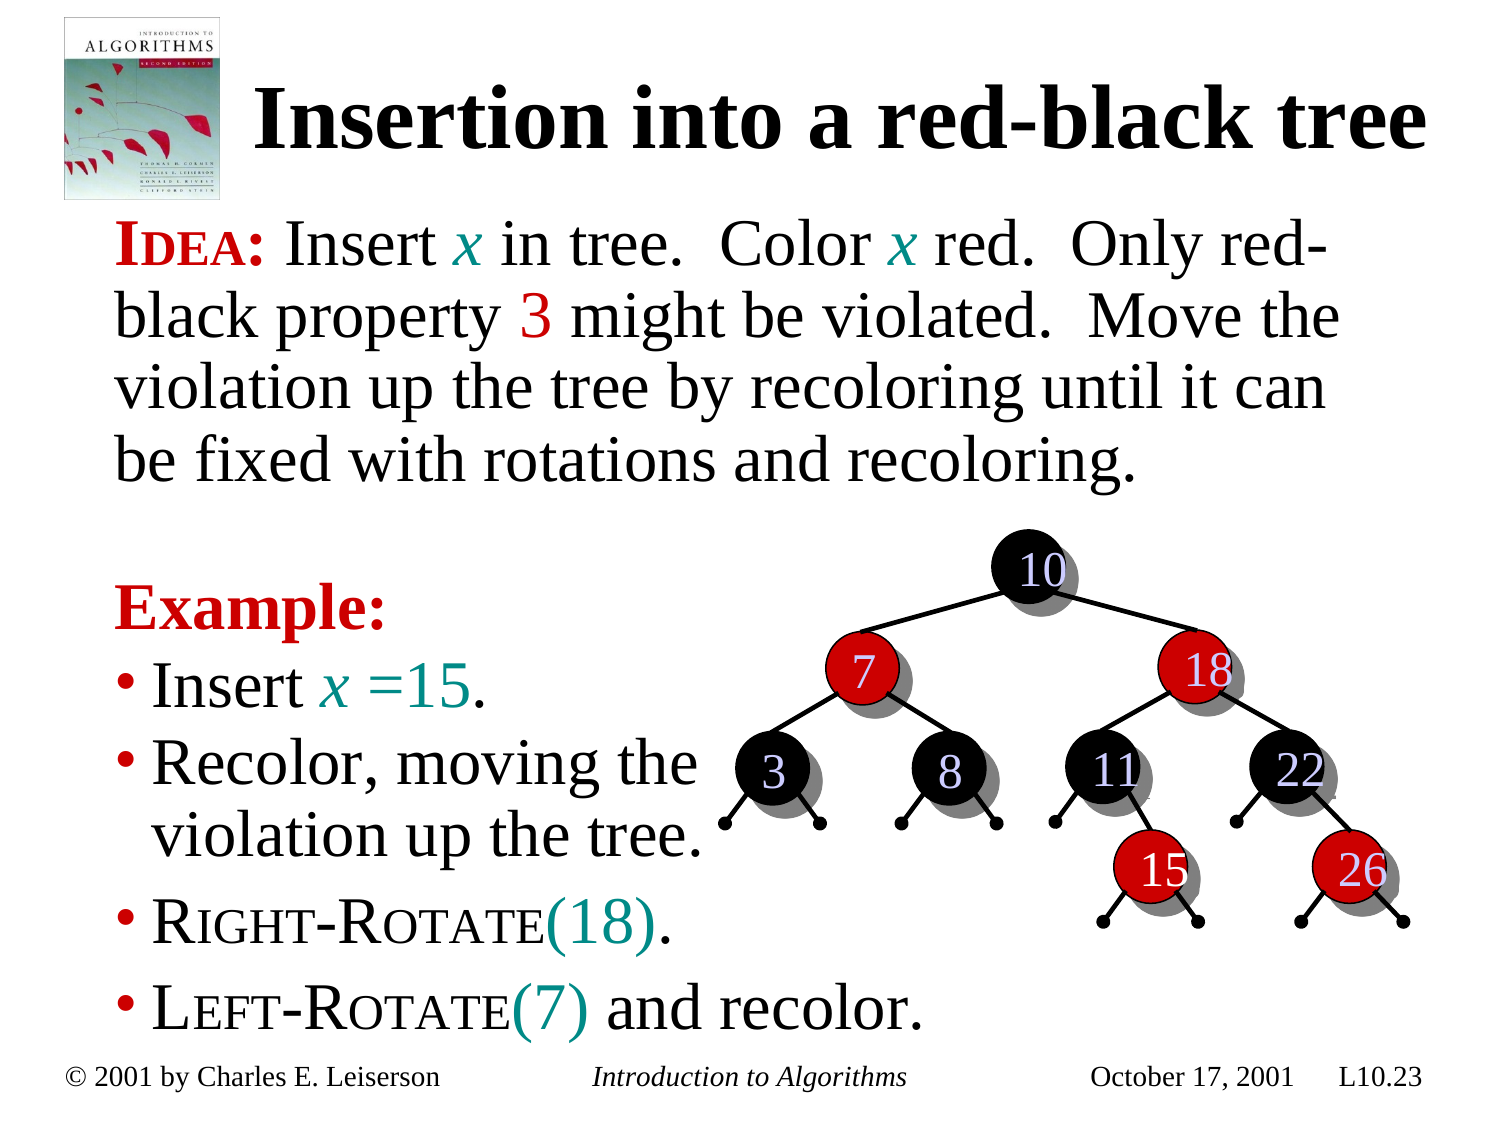

# Insertion into a red-black tree
IDEA: Insert x in tree. Color x red. Only red-black property 3 might be violated. Move the violation up the tree by recoloring until it can be fixed with rotations and recoloring.
10
Example:
18
7
Insert x =15.
Recolor, moving the violation up the tree.
11
22
3
8
15
26
RIGHT-ROTATE(18).
LEFT-ROTATE(7) and recolor.
Introduction to Algorithms
October 17, 2001 L10.